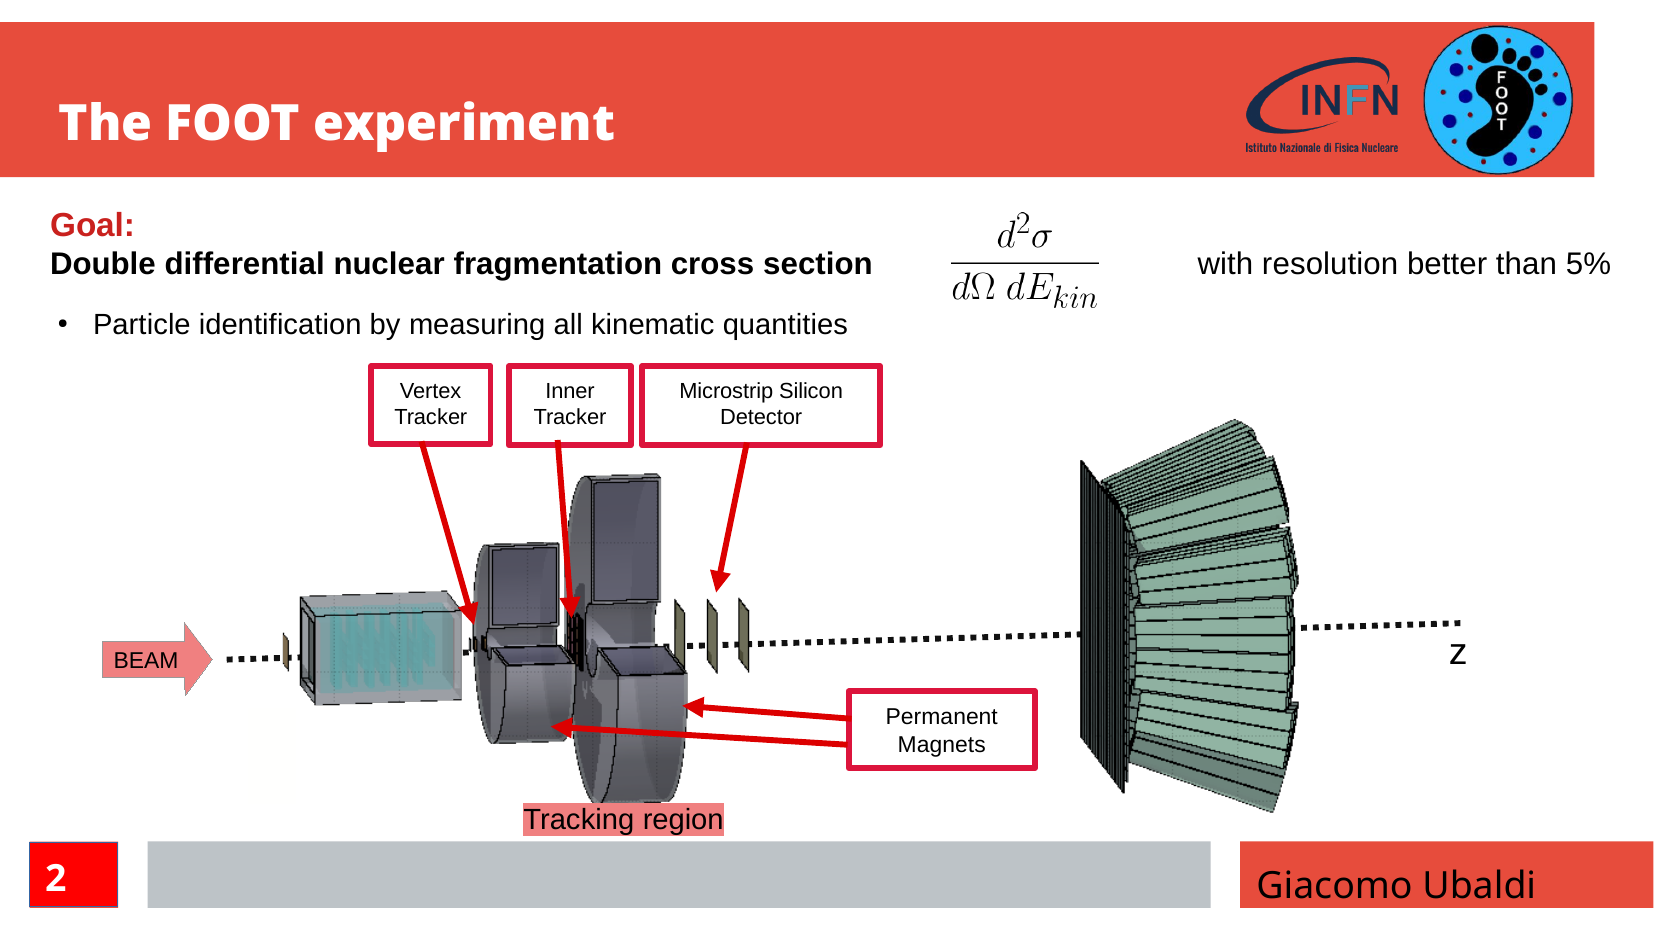

# The FOOT experiment
Goal:
Double differential nuclear fragmentation cross section with resolution better than 5%
Particle identification by measuring all kinematic quantities
Vertex
Tracker
Inner
Tracker
Microstrip Silicon
Detector
z
BEAM
Permanent
Magnets
Tracking region
42
2
Giacomo Ubaldi